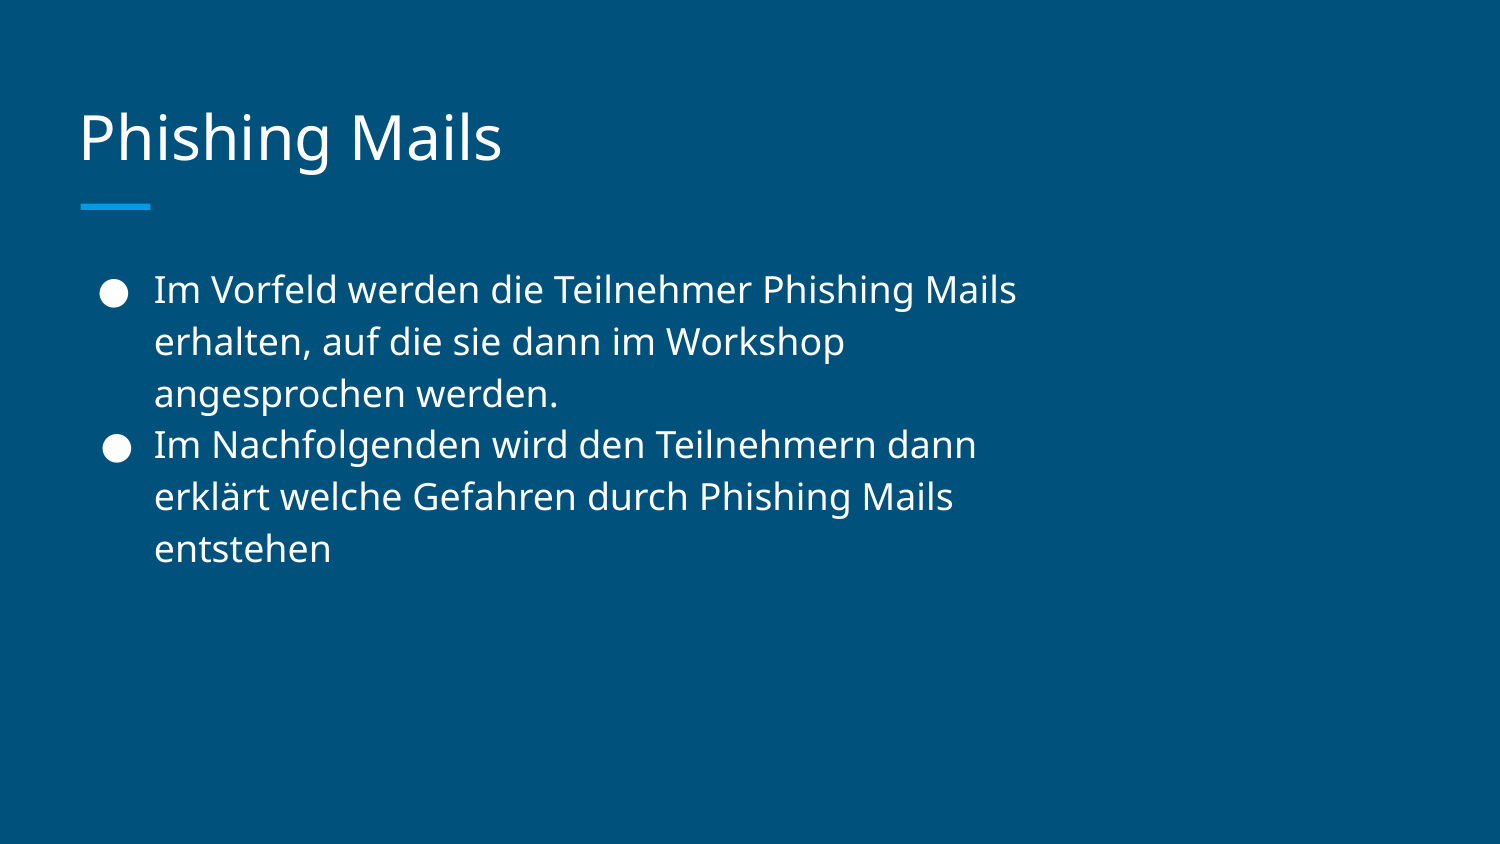

# Phishing Mails
Im Vorfeld werden die Teilnehmer Phishing Mails erhalten, auf die sie dann im Workshop angesprochen werden.
Im Nachfolgenden wird den Teilnehmern dann erklärt welche Gefahren durch Phishing Mails entstehen